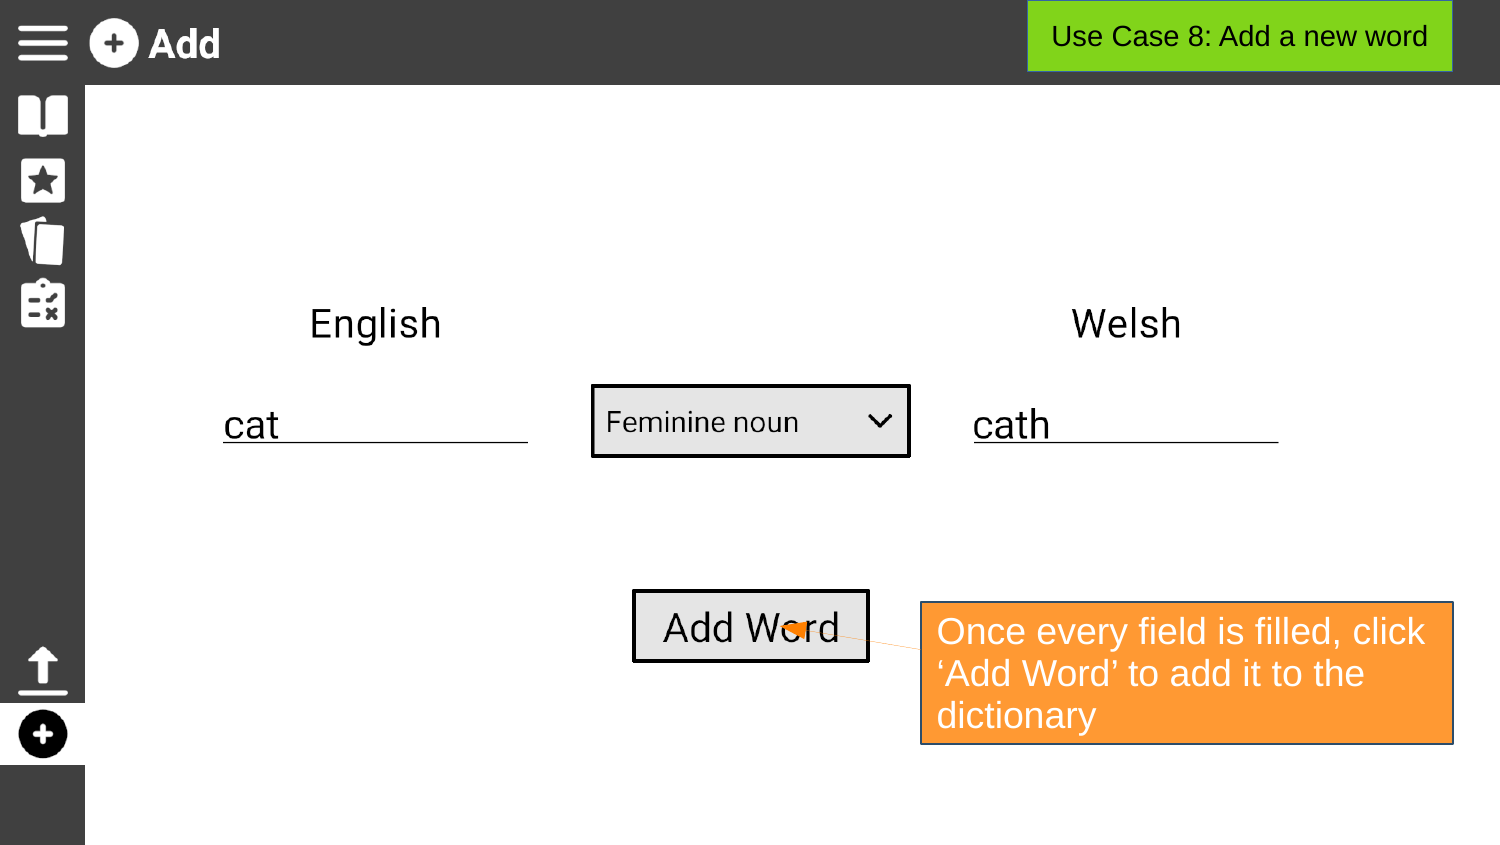

Use Case 8: Add a new word
Once every field is filled, click ‘Add Word’ to add it to the dictionary